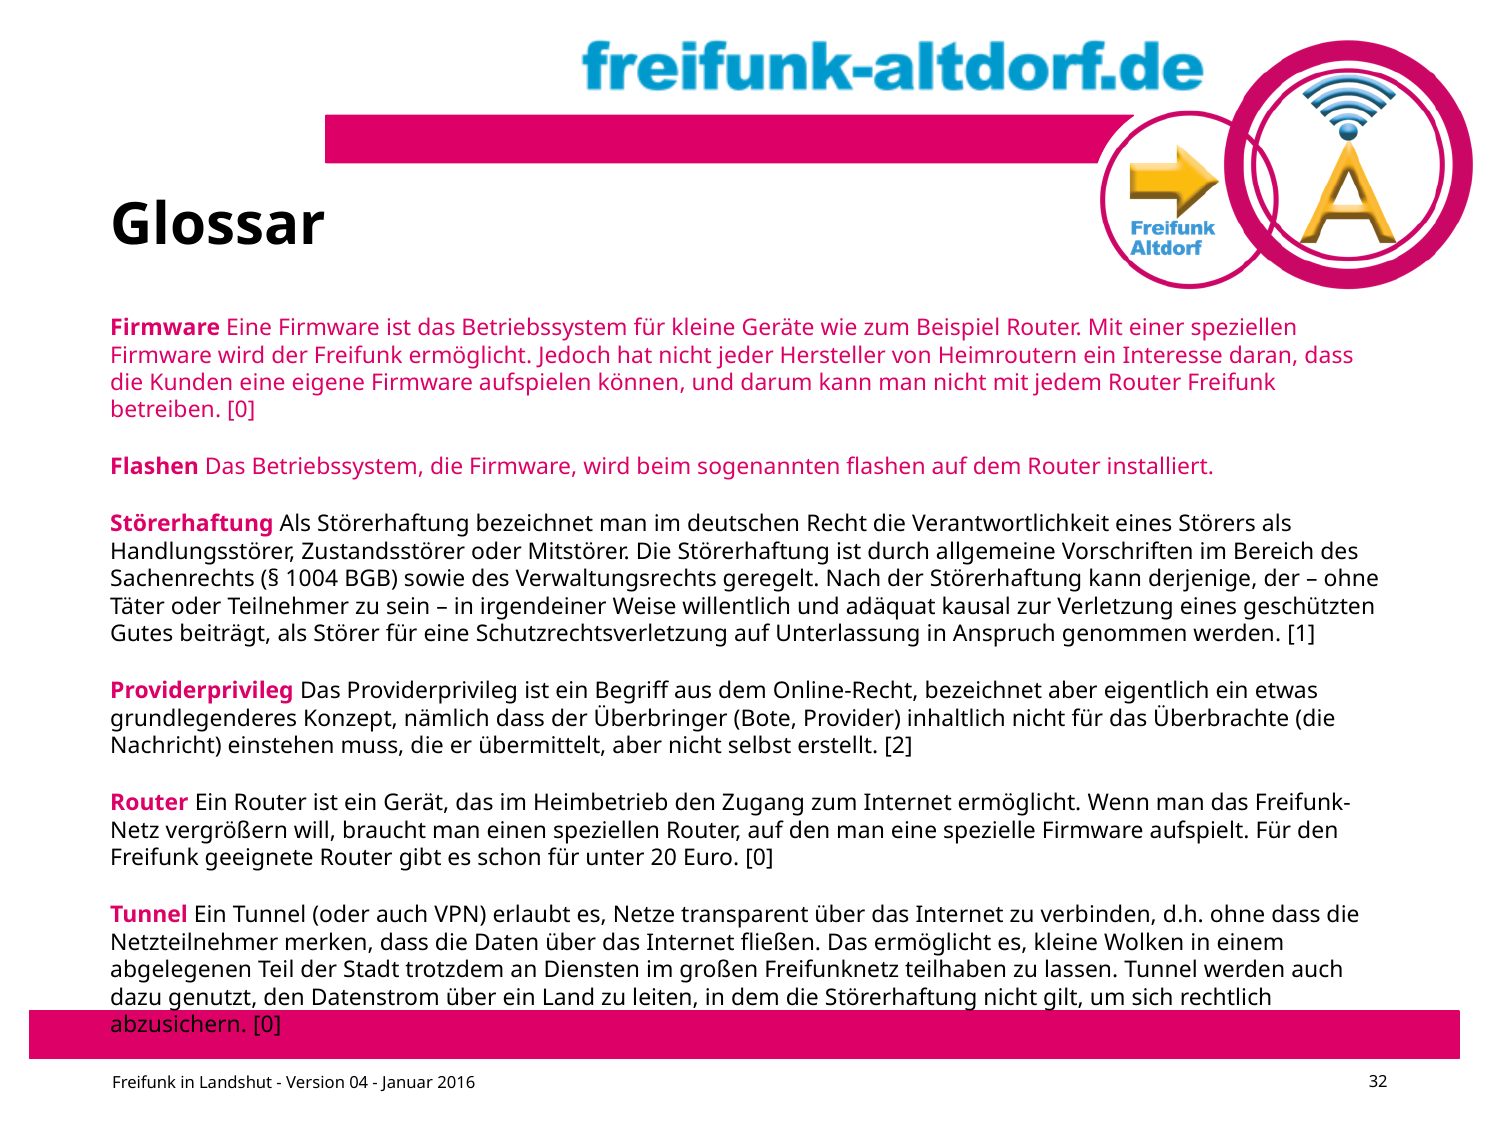

# Glossar
Firmware Eine Firmware ist das Betriebssystem für kleine Geräte wie zum Beispiel Router. Mit einer speziellen Firmware wird der Freifunk ermöglicht. Jedoch hat nicht jeder Hersteller von Heimroutern ein Interesse daran, dass die Kunden eine eigene Firmware aufspielen können, und darum kann man nicht mit jedem Router Freifunk betreiben. [0]
Flashen Das Betriebssystem, die Firmware, wird beim sogenannten flashen auf dem Router installiert.
Störerhaftung Als Störerhaftung bezeichnet man im deutschen Recht die Verantwortlichkeit eines Störers als Handlungsstörer, Zustandsstörer oder Mitstörer. Die Störerhaftung ist durch allgemeine Vorschriften im Bereich des Sachenrechts (§ 1004 BGB) sowie des Verwaltungsrechts geregelt. Nach der Störerhaftung kann derjenige, der – ohne Täter oder Teilnehmer zu sein – in irgendeiner Weise willentlich und adäquat kausal zur Verletzung eines geschützten Gutes beiträgt, als Störer für eine Schutzrechtsverletzung auf Unterlassung in Anspruch genommen werden. [1]
Providerprivileg Das Providerprivileg ist ein Begriff aus dem Online-Recht, bezeichnet aber eigentlich ein etwas grundlegenderes Konzept, nämlich dass der Überbringer (Bote, Provider) inhaltlich nicht für das Überbrachte (die Nachricht) einstehen muss, die er übermittelt, aber nicht selbst erstellt. [2]
Router Ein Router ist ein Gerät, das im Heimbetrieb den Zugang zum Internet ermöglicht. Wenn man das Freifunk-Netz vergrößern will, braucht man einen speziellen Router, auf den man eine spezielle Firmware aufspielt. Für den Freifunk geeignete Router gibt es schon für unter 20 Euro. [0]
Tunnel Ein Tunnel (oder auch VPN) erlaubt es, Netze transparent über das Internet zu verbinden, d.h. ohne dass die Netzteilnehmer merken, dass die Daten über das Internet fließen. Das ermöglicht es, kleine Wolken in einem abgelegenen Teil der Stadt trotzdem an Diensten im großen Freifunknetz teilhaben zu lassen. Tunnel werden auch dazu genutzt, den Datenstrom über ein Land zu leiten, in dem die Störerhaftung nicht gilt, um sich rechtlich abzusichern. [0]
Freifunk in Landshut - Version 04 - Januar 2016